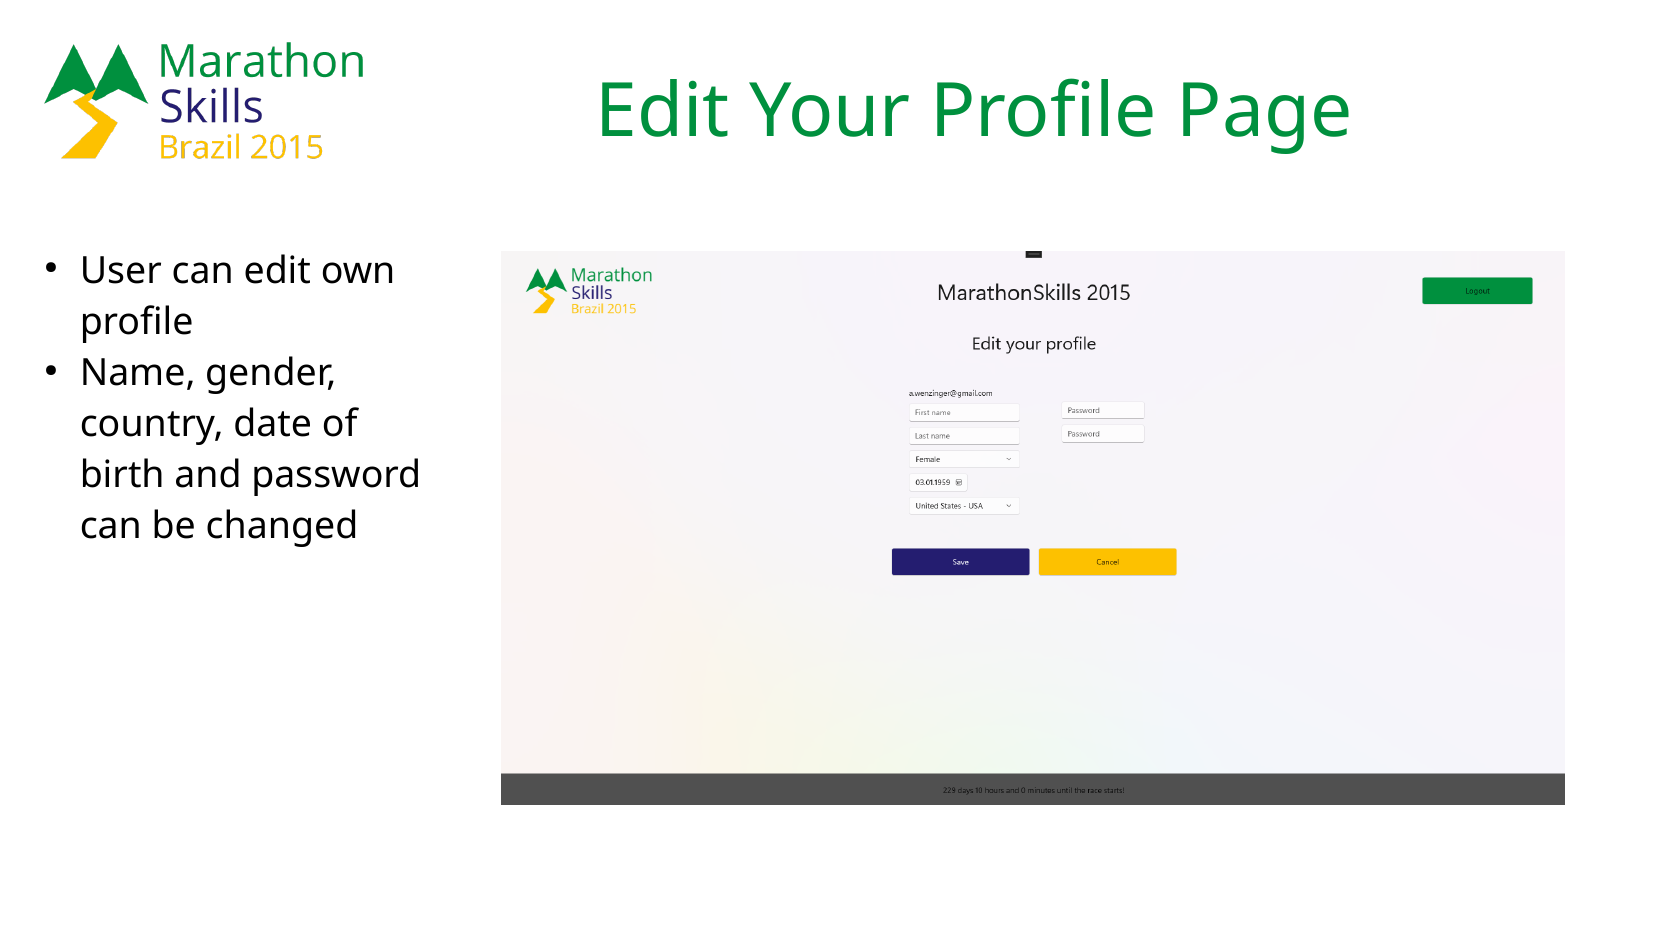

# Edit Your Profile Page
User can edit own profile
Name, gender, country, date of birth and password can be changed